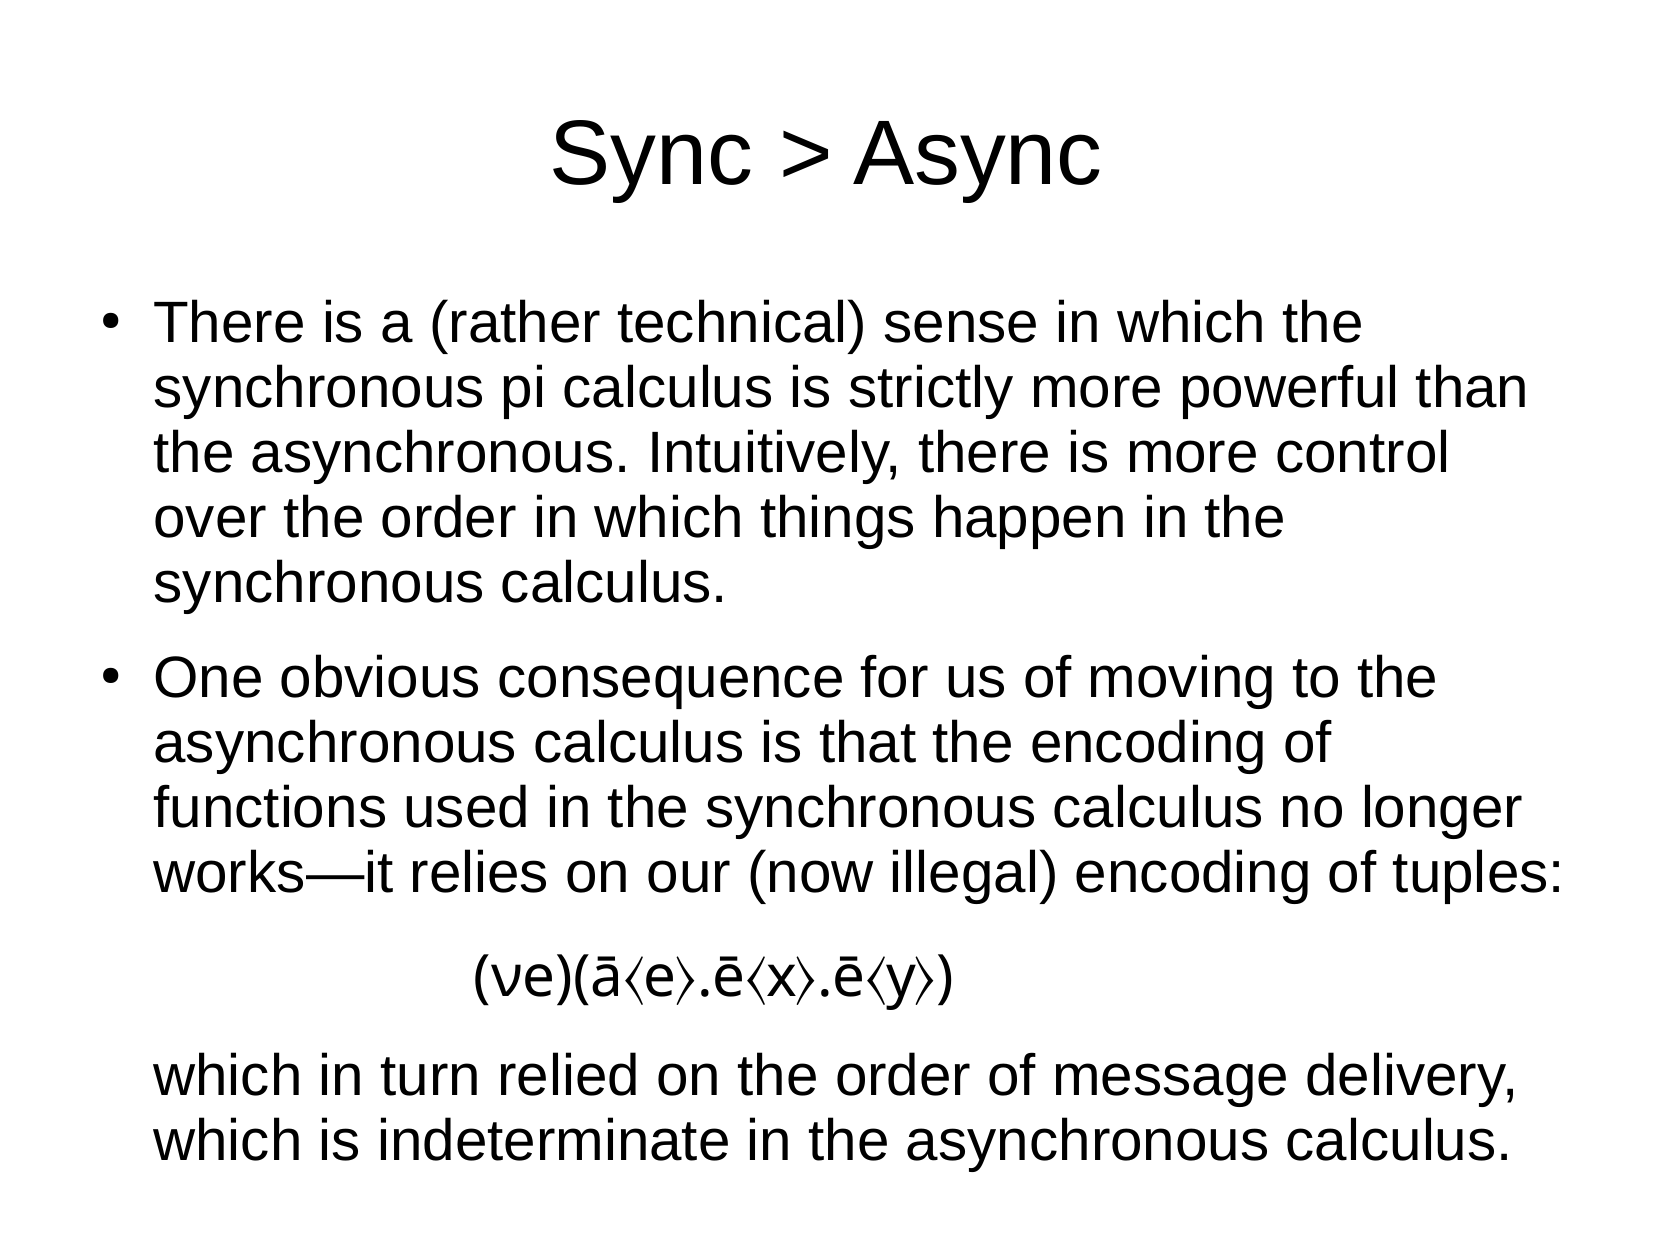

# Sync > Async
There is a (rather technical) sense in which the synchronous pi calculus is strictly more powerful than the asynchronous. Intuitively, there is more control over the order in which things happen in the synchronous calculus.
One obvious consequence for us of moving to the asynchronous calculus is that the encoding of functions used in the synchronous calculus no longer works—it relies on our (now illegal) encoding of tuples:
 (νe)(ā〈e〉.ē〈x〉.ē〈y〉)
which in turn relied on the order of message delivery, which is indeterminate in the asynchronous calculus.